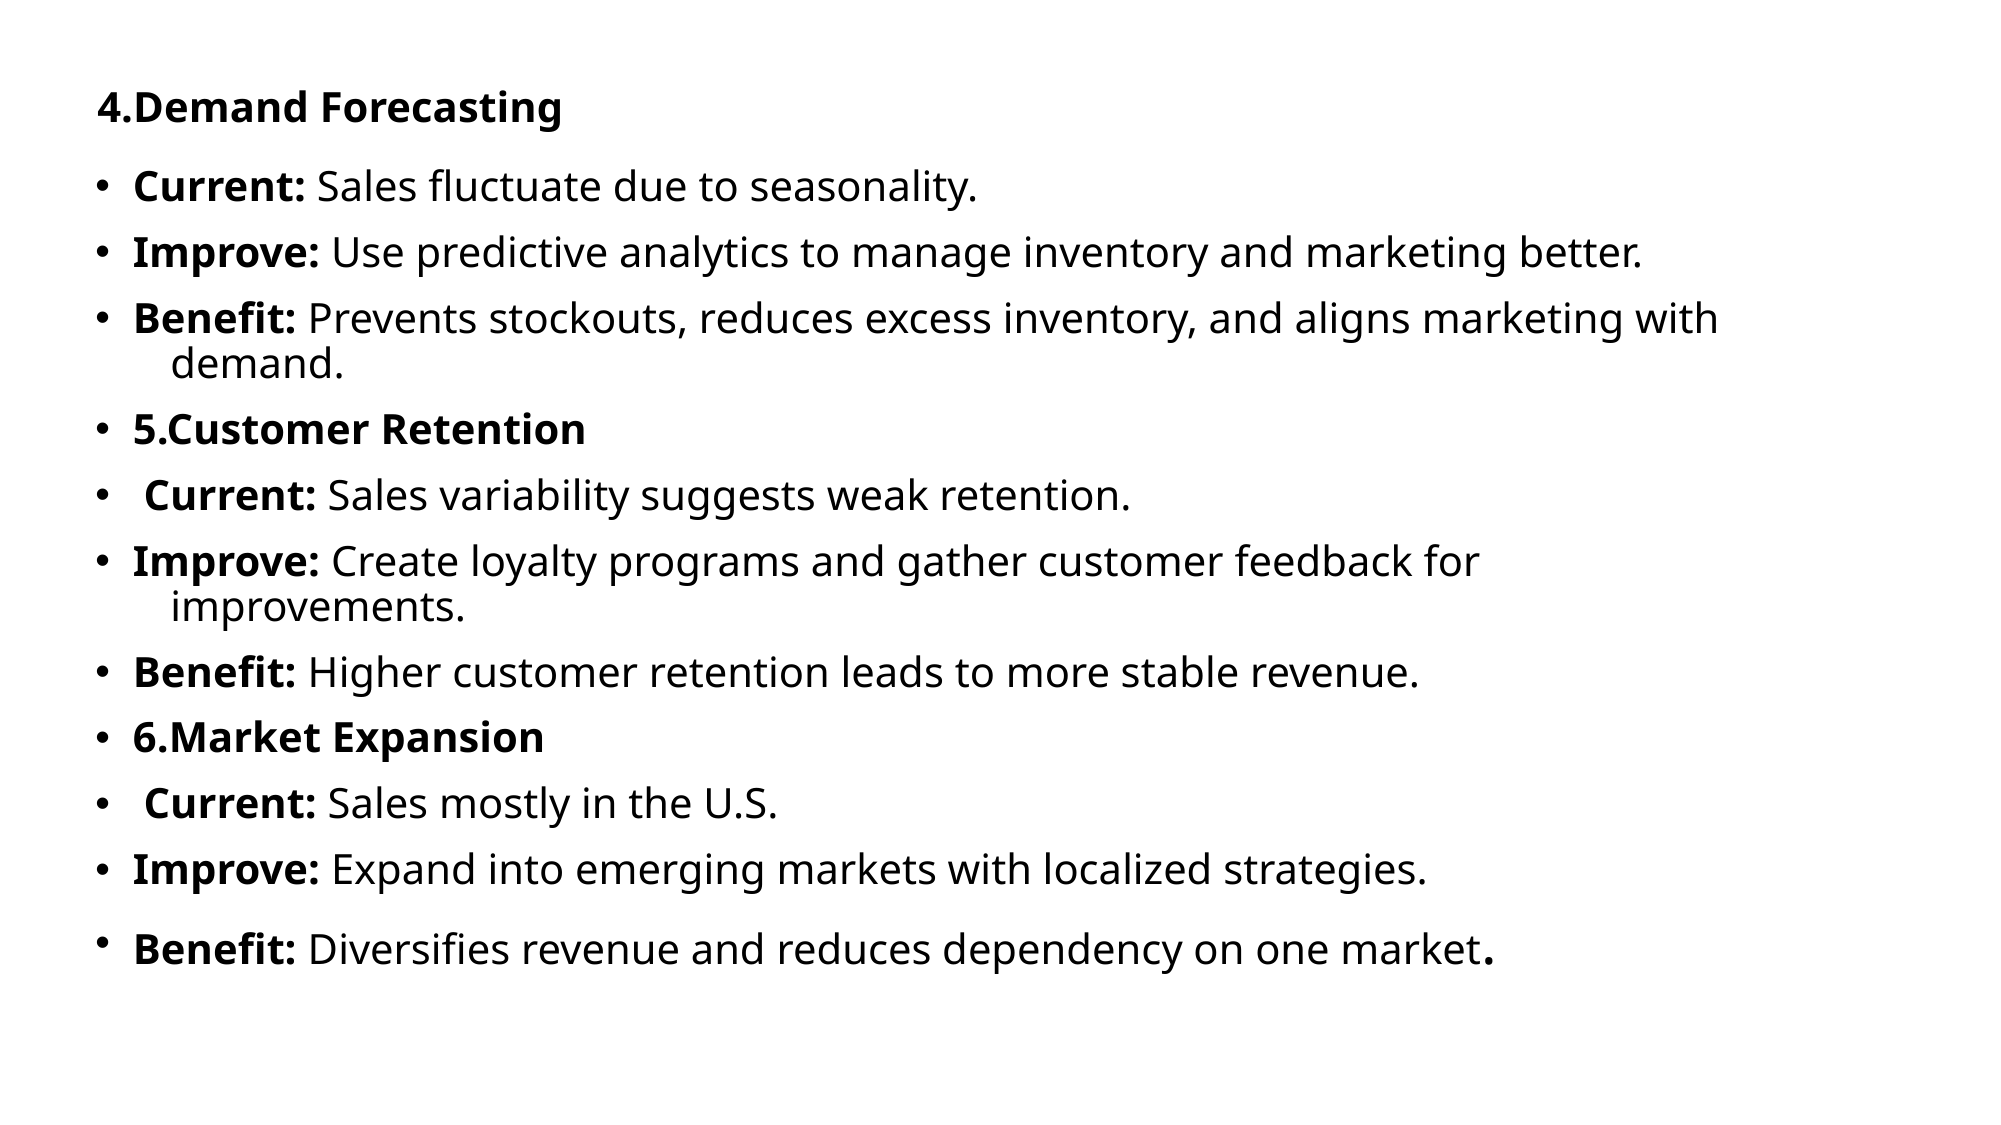

# 4.Demand Forecasting
Current: Sales fluctuate due to seasonality.
Improve: Use predictive analytics to manage inventory and marketing better.
Benefit: Prevents stockouts, reduces excess inventory, and aligns marketing with demand.
5.Customer Retention
 Current: Sales variability suggests weak retention.
Improve: Create loyalty programs and gather customer feedback for improvements.
Benefit: Higher customer retention leads to more stable revenue.
6.Market Expansion
 Current: Sales mostly in the U.S.
Improve: Expand into emerging markets with localized strategies.
Benefit: Diversifies revenue and reduces dependency on one market.